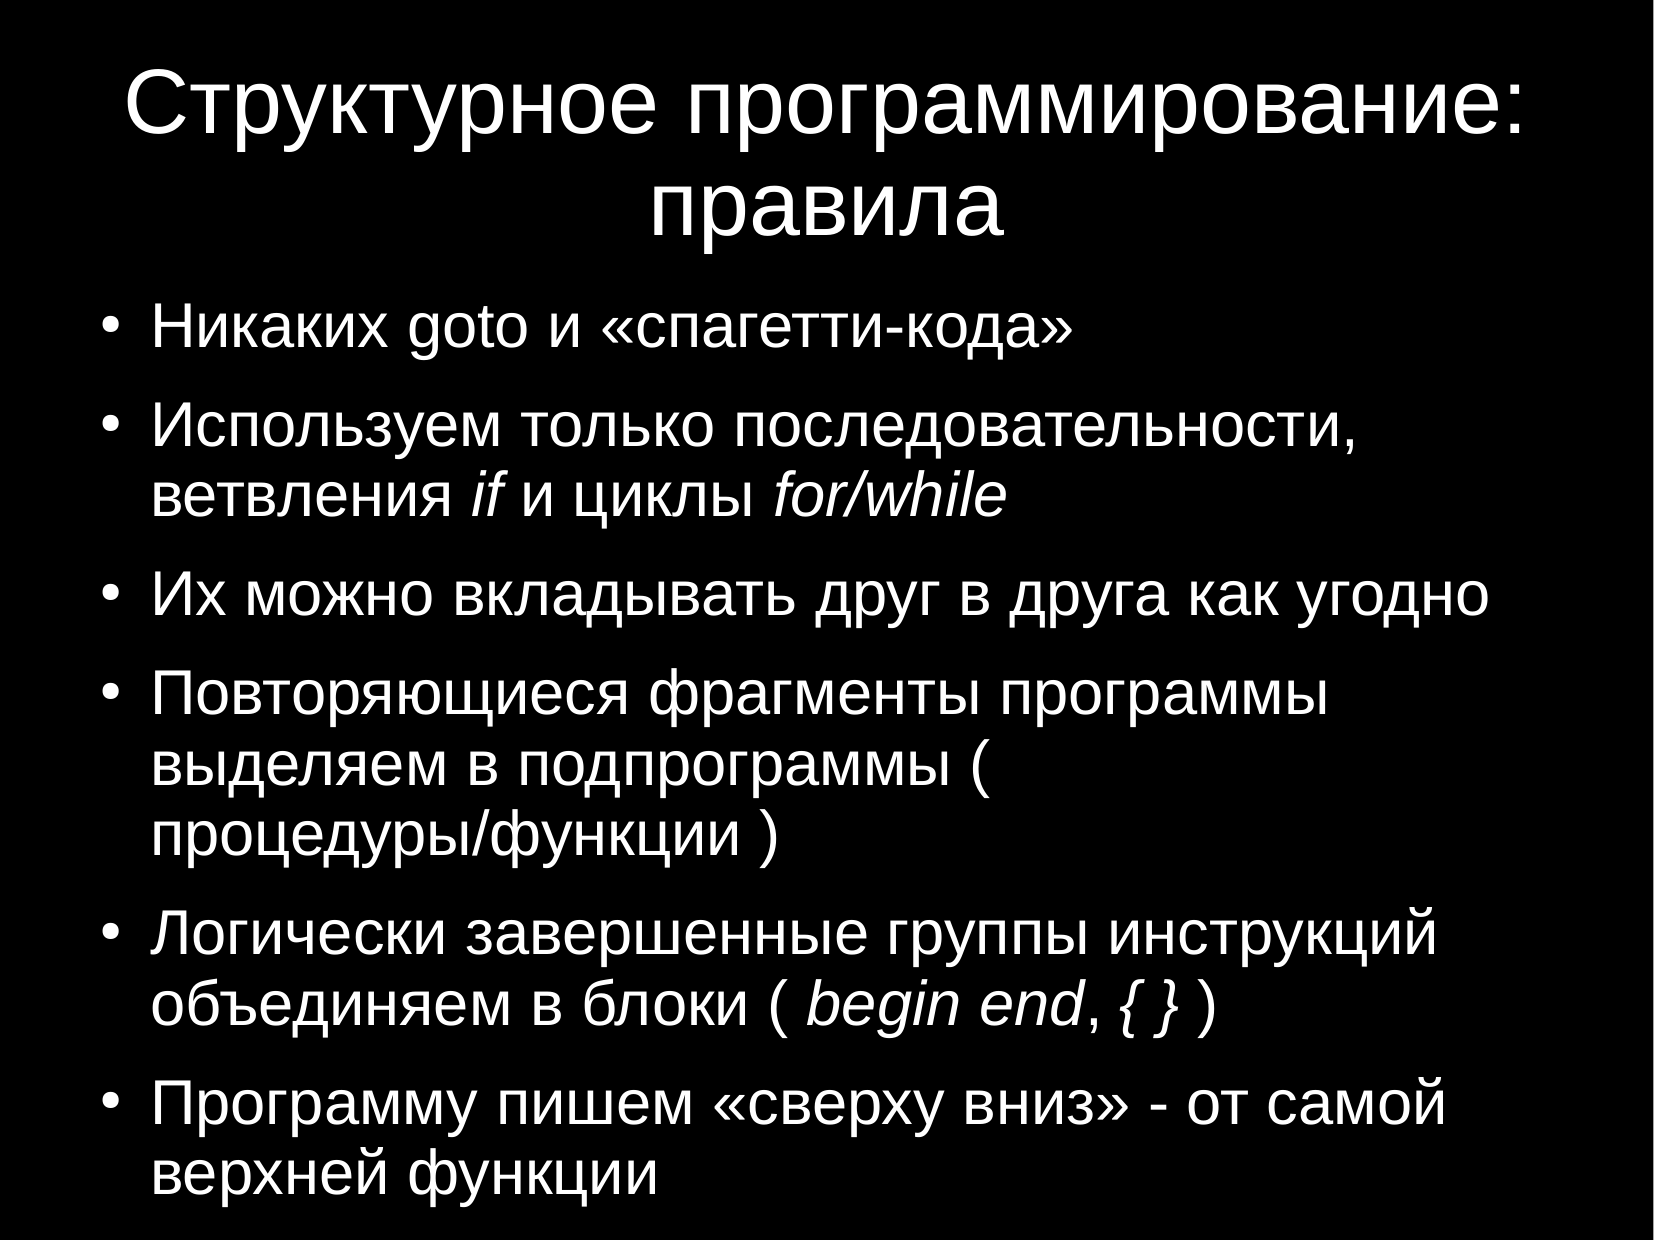

# Структурное программирование: правила
Никаких goto и «спагетти-кода»
Используем только последовательности, ветвления if и циклы for/while
Их можно вкладывать друг в друга как угодно
Повторяющиеся фрагменты программы выделяем в подпрограммы ( процедуры/функции )
Логически завершенные группы инструкций объединяем в блоки ( begin end, { } )
Программу пишем «сверху вниз» - от самой верхней функции